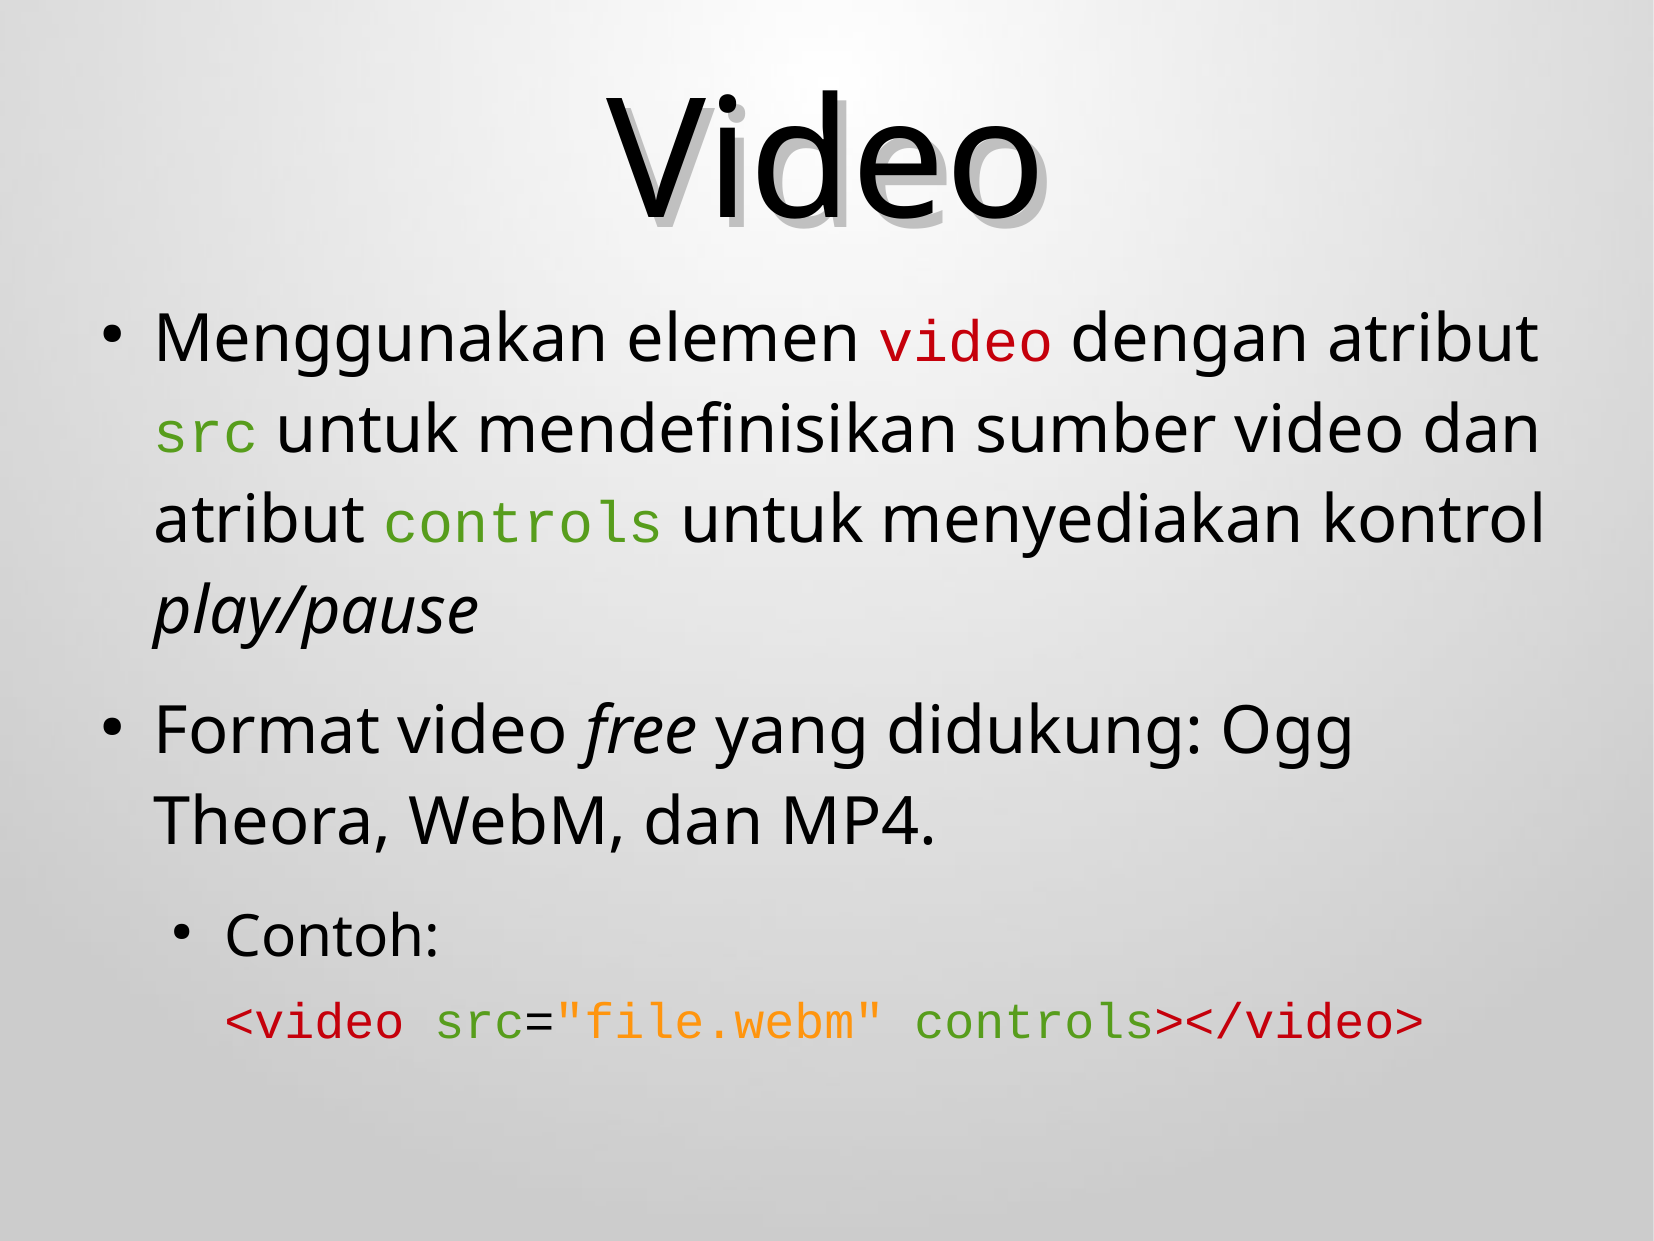

# Video
Menggunakan elemen video dengan atribut src untuk mendefinisikan sumber video dan atribut controls untuk menyediakan kontrol play/pause
Format video free yang didukung: Ogg Theora, WebM, dan MP4.
Contoh:
<video src="file.webm" controls></video>